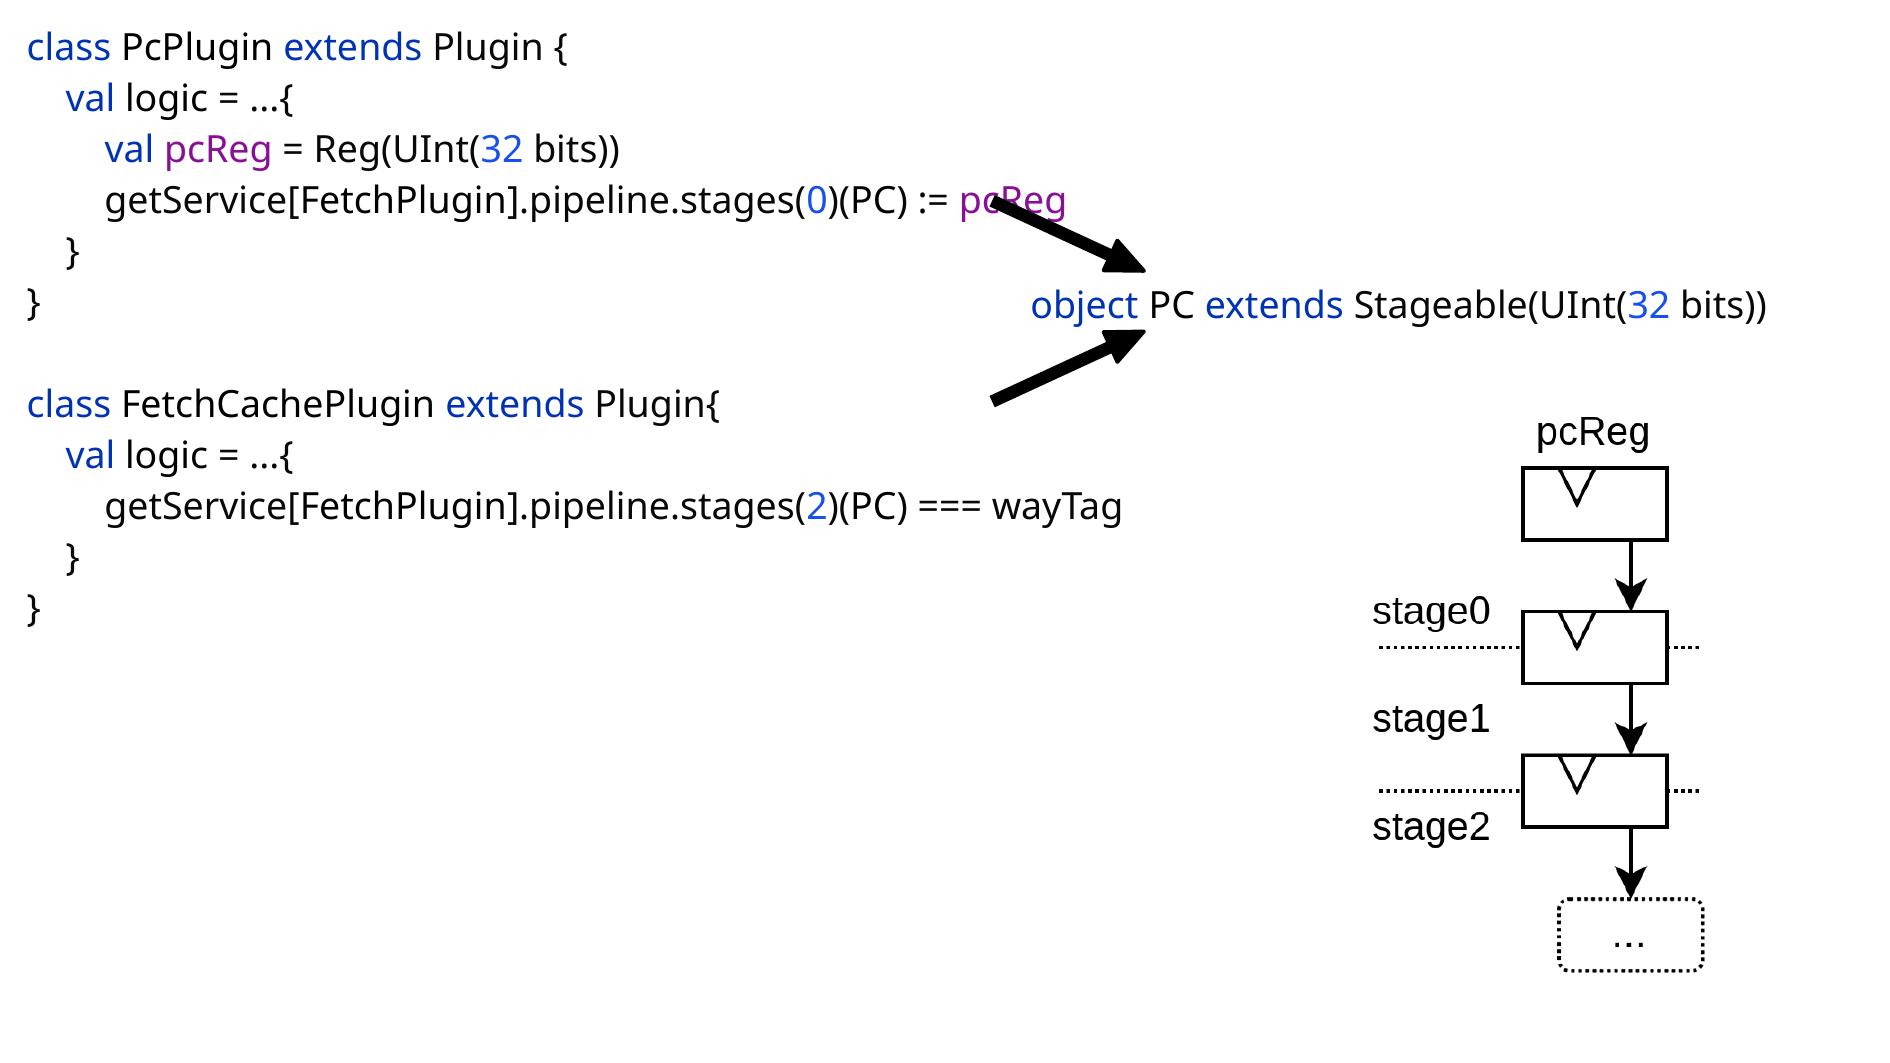

class PcPlugin extends Plugin {
 val logic = ...{
 val pcReg = Reg(UInt(32 bits))
 getService[FetchPlugin].pipeline.stages(0)(PC) := pcReg
 }
}
class FetchCachePlugin extends Plugin{
 val logic = ...{
 getService[FetchPlugin].pipeline.stages(2)(PC) === wayTag
 }
}
object PC extends Stageable(UInt(32 bits))